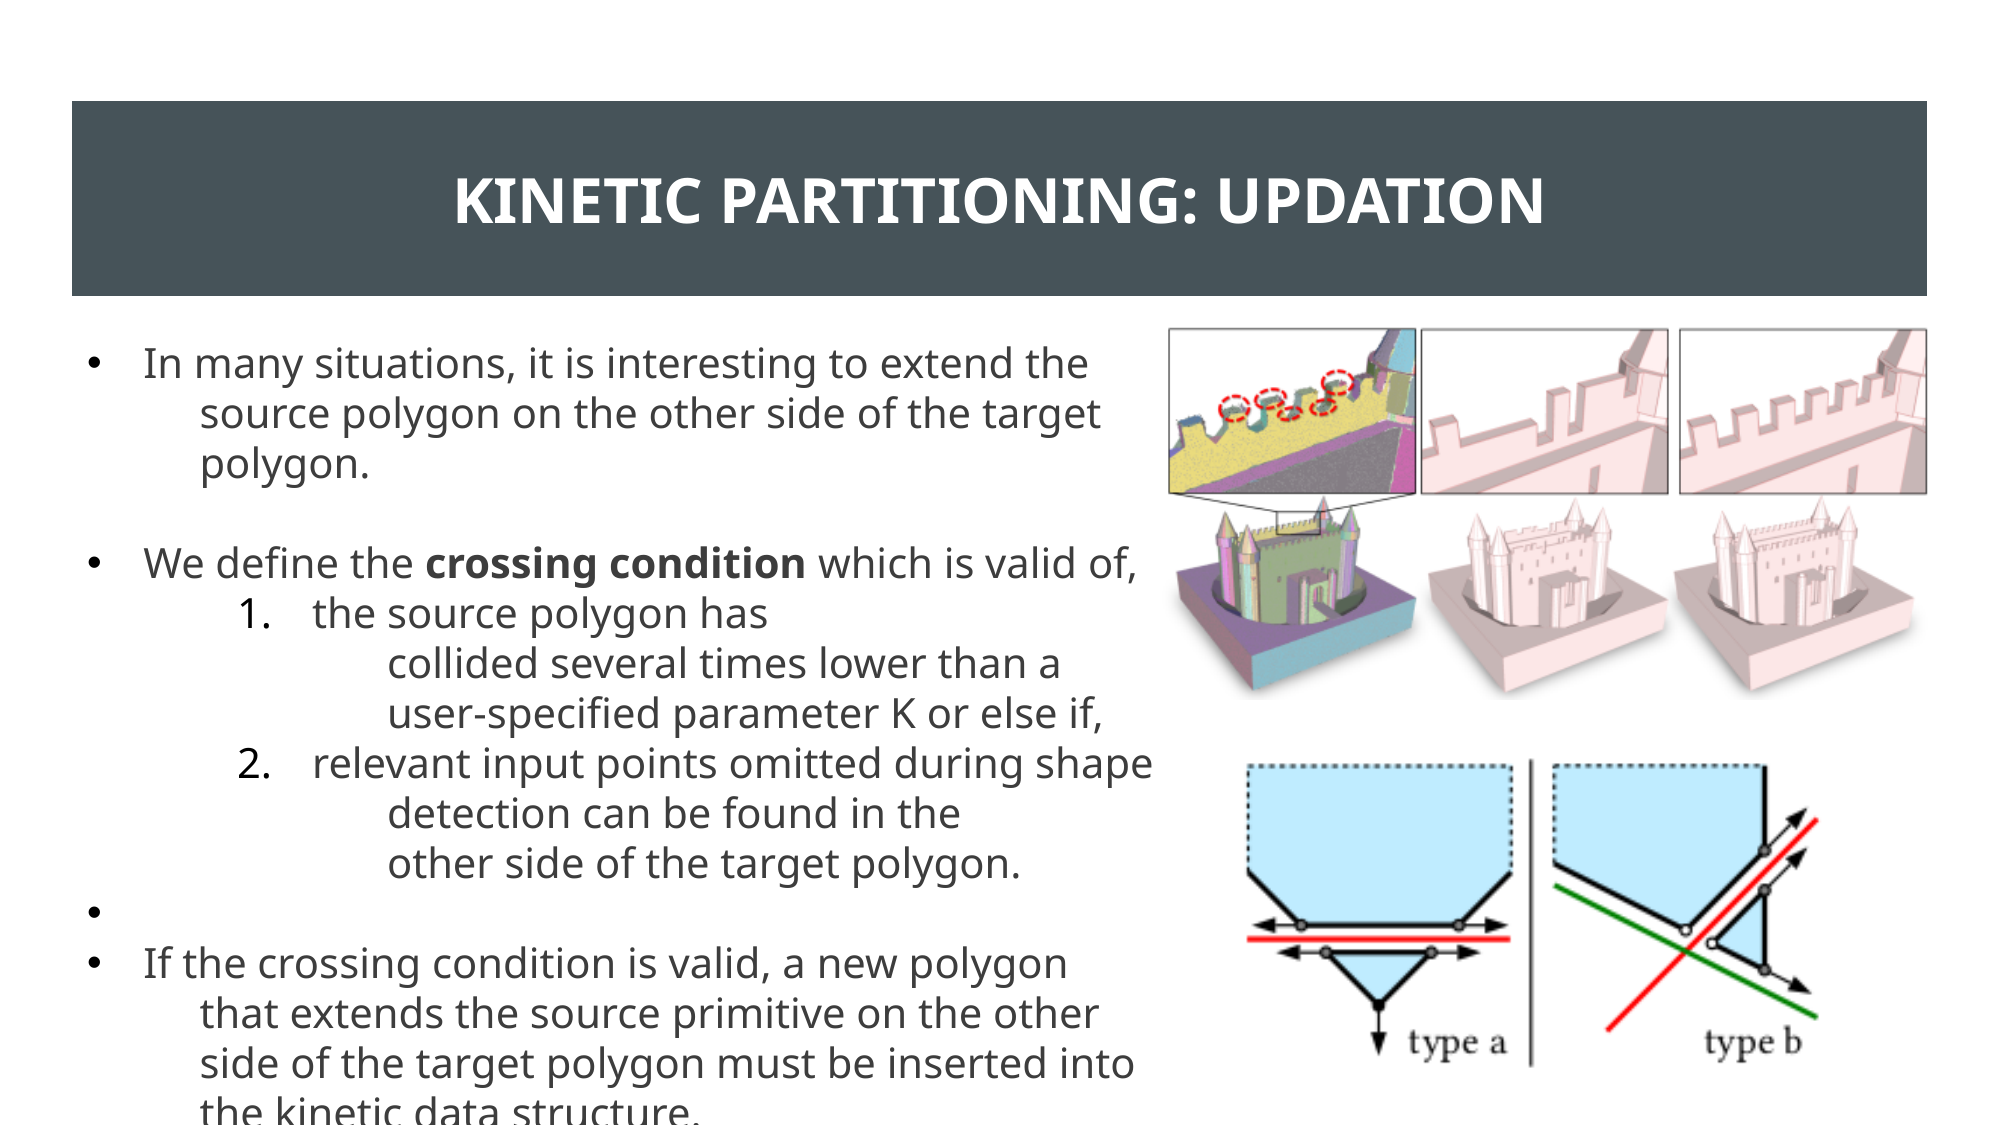

# KINETIC PARTITIONING: UPDATION
In many situations, it is interesting to extend the source polygon on the other side of the target polygon.
We define the crossing condition which is valid of,
the source polygon has collided several times lower than a user-specified parameter K or else if,
relevant input points omitted during shape detection can be found in the other side of the target polygon.
If the crossing condition is valid, a new polygon that extends the source primitive on the other side of the target polygon must be inserted into the kinetic data structure.